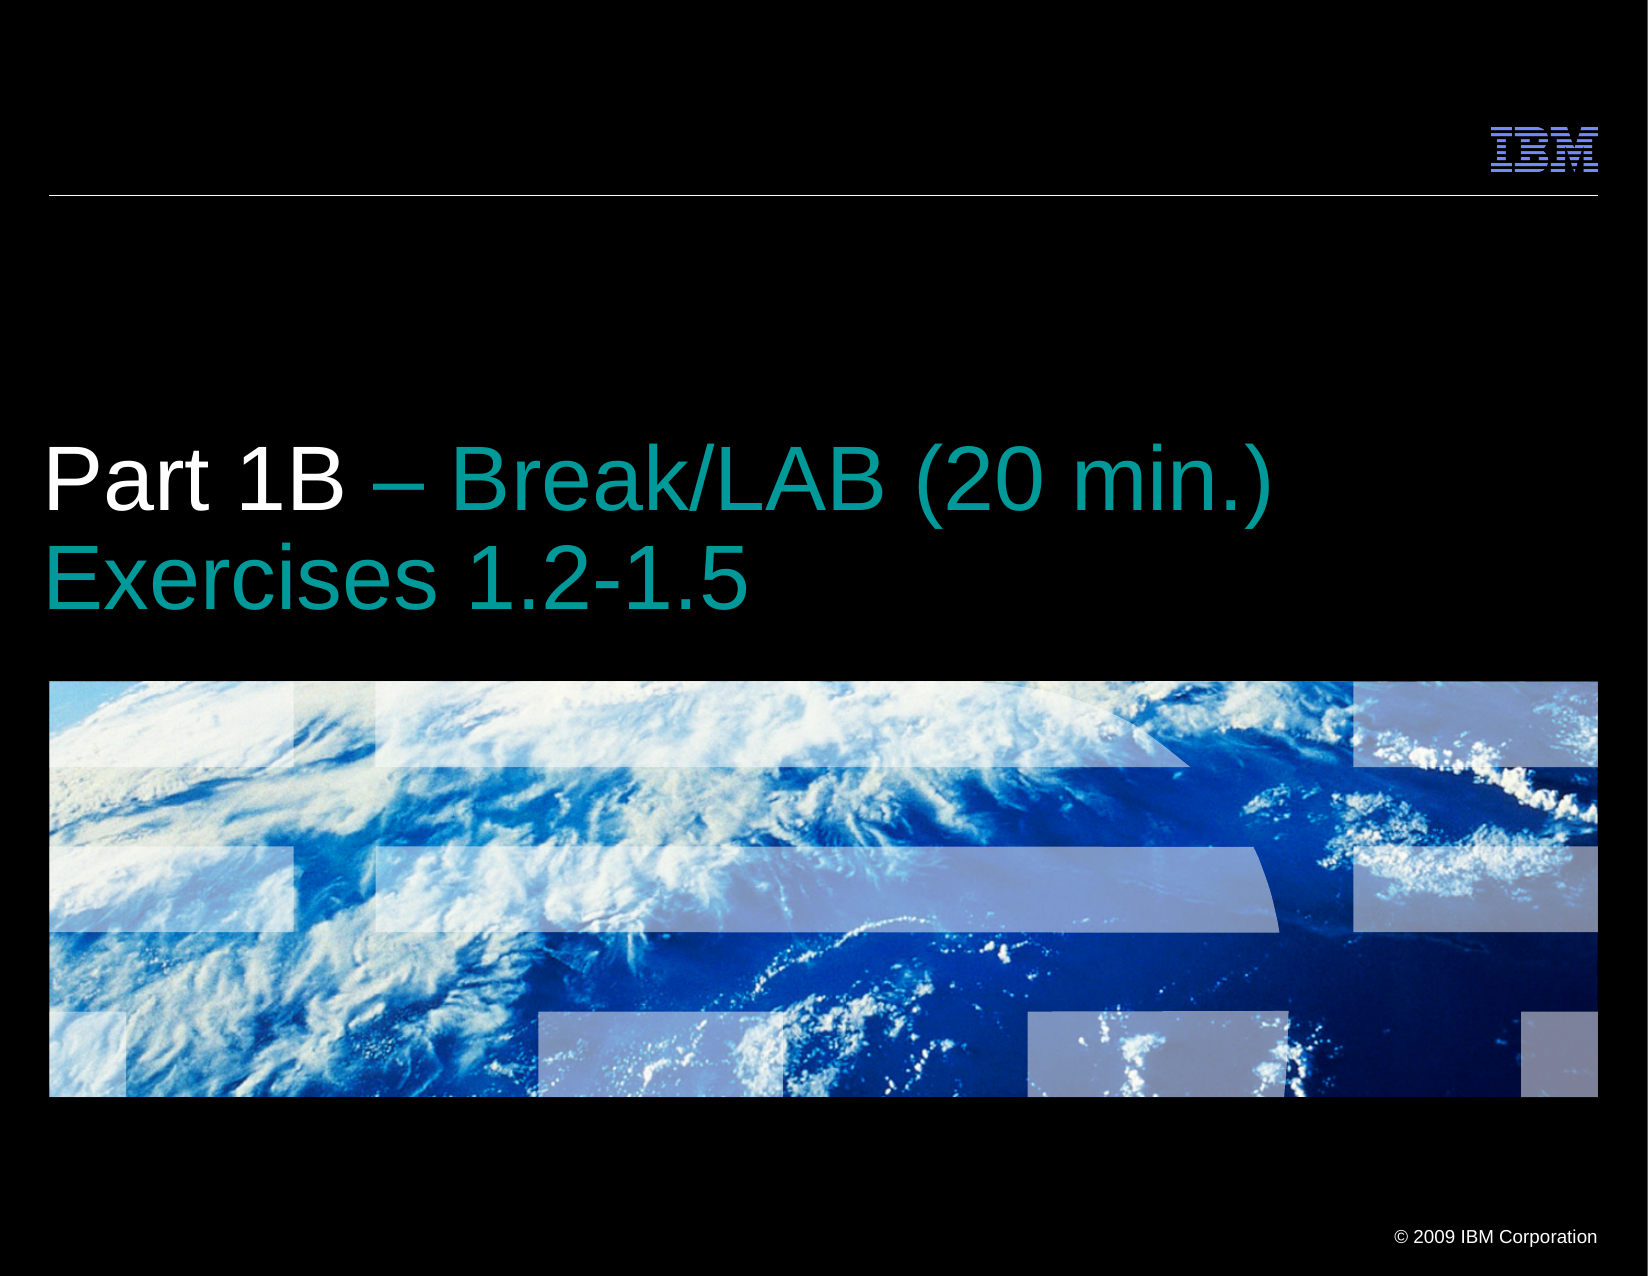

# Part 1B – Break/LAB (20 min.) Exercises 1.2-1.5